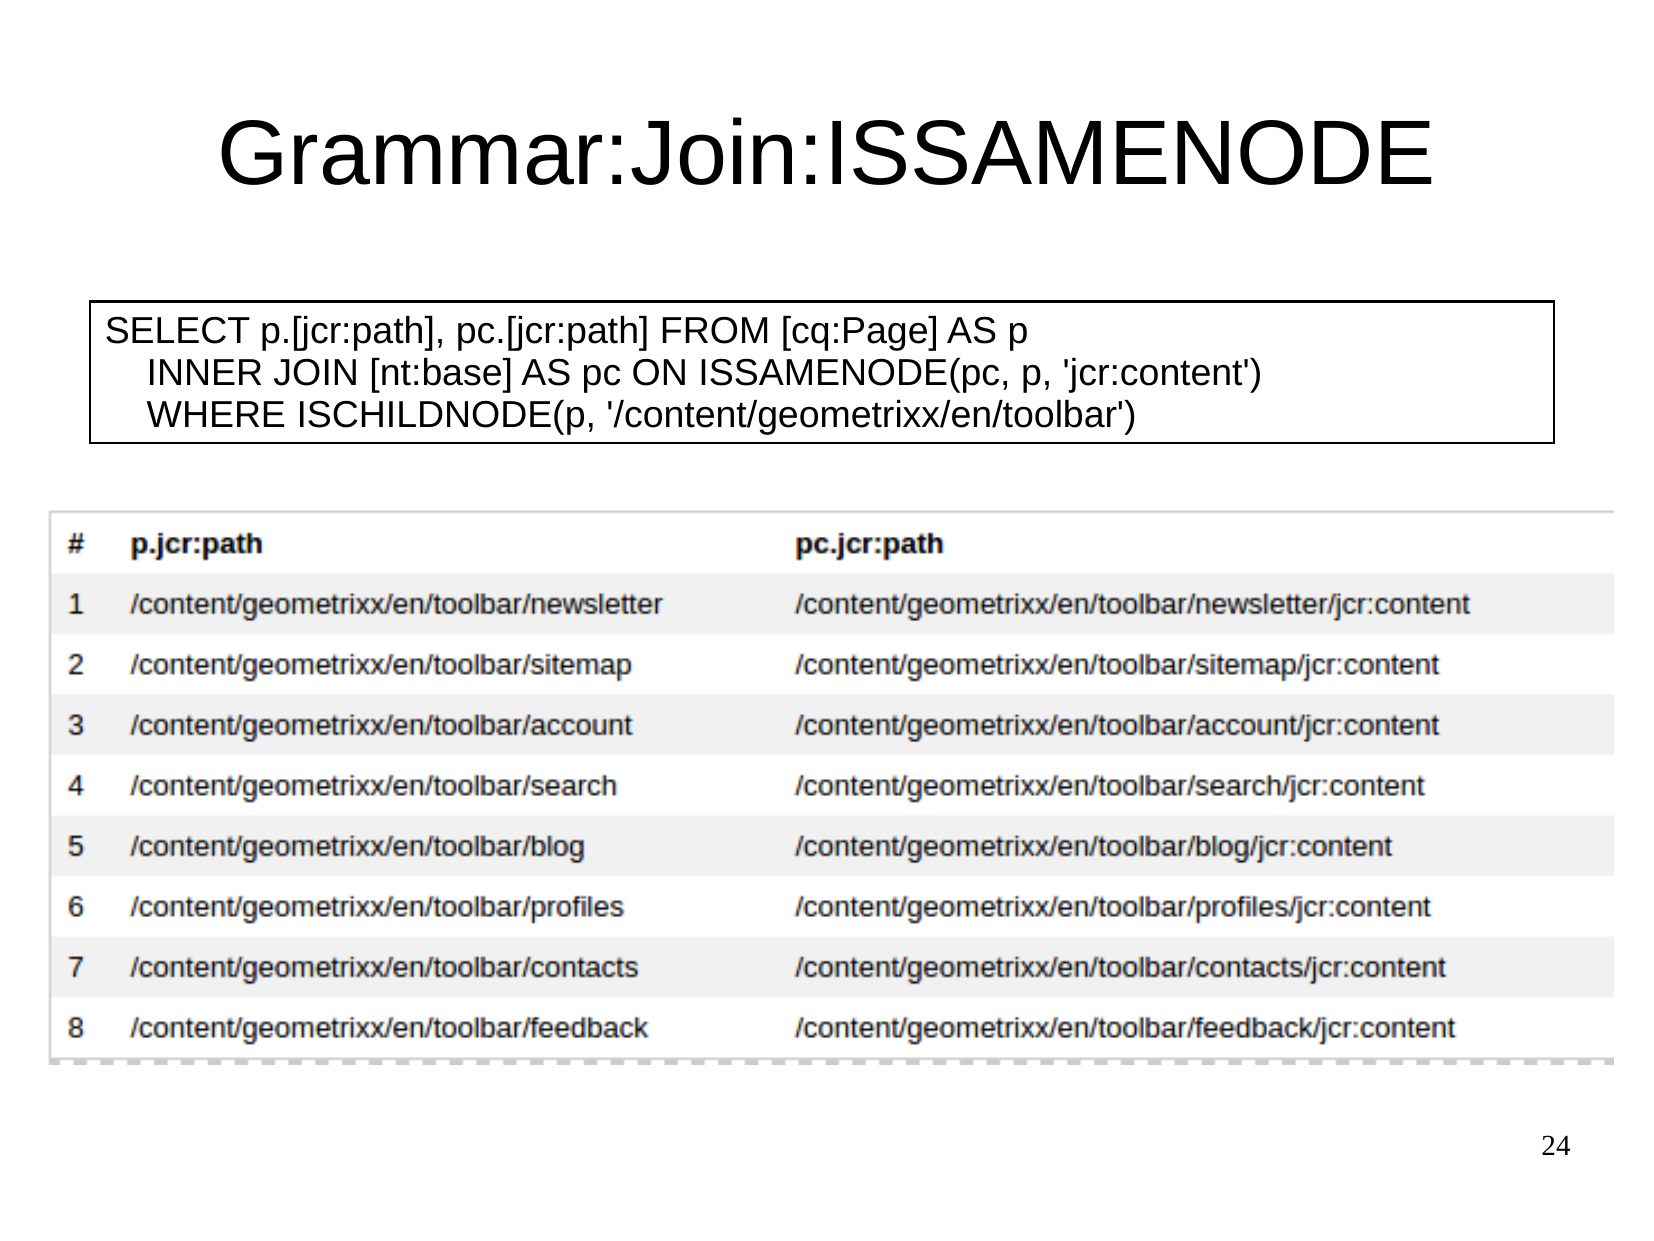

# Grammar:Join:ISSAMENODE
| SELECT p.[jcr:path], pc.[jcr:path] FROM [cq:Page] AS p INNER JOIN [nt:base] AS pc ON ISSAMENODE(pc, p, 'jcr:content') WHERE ISCHILDNODE(p, '/content/geometrixx/en/toolbar') |
| --- |
24